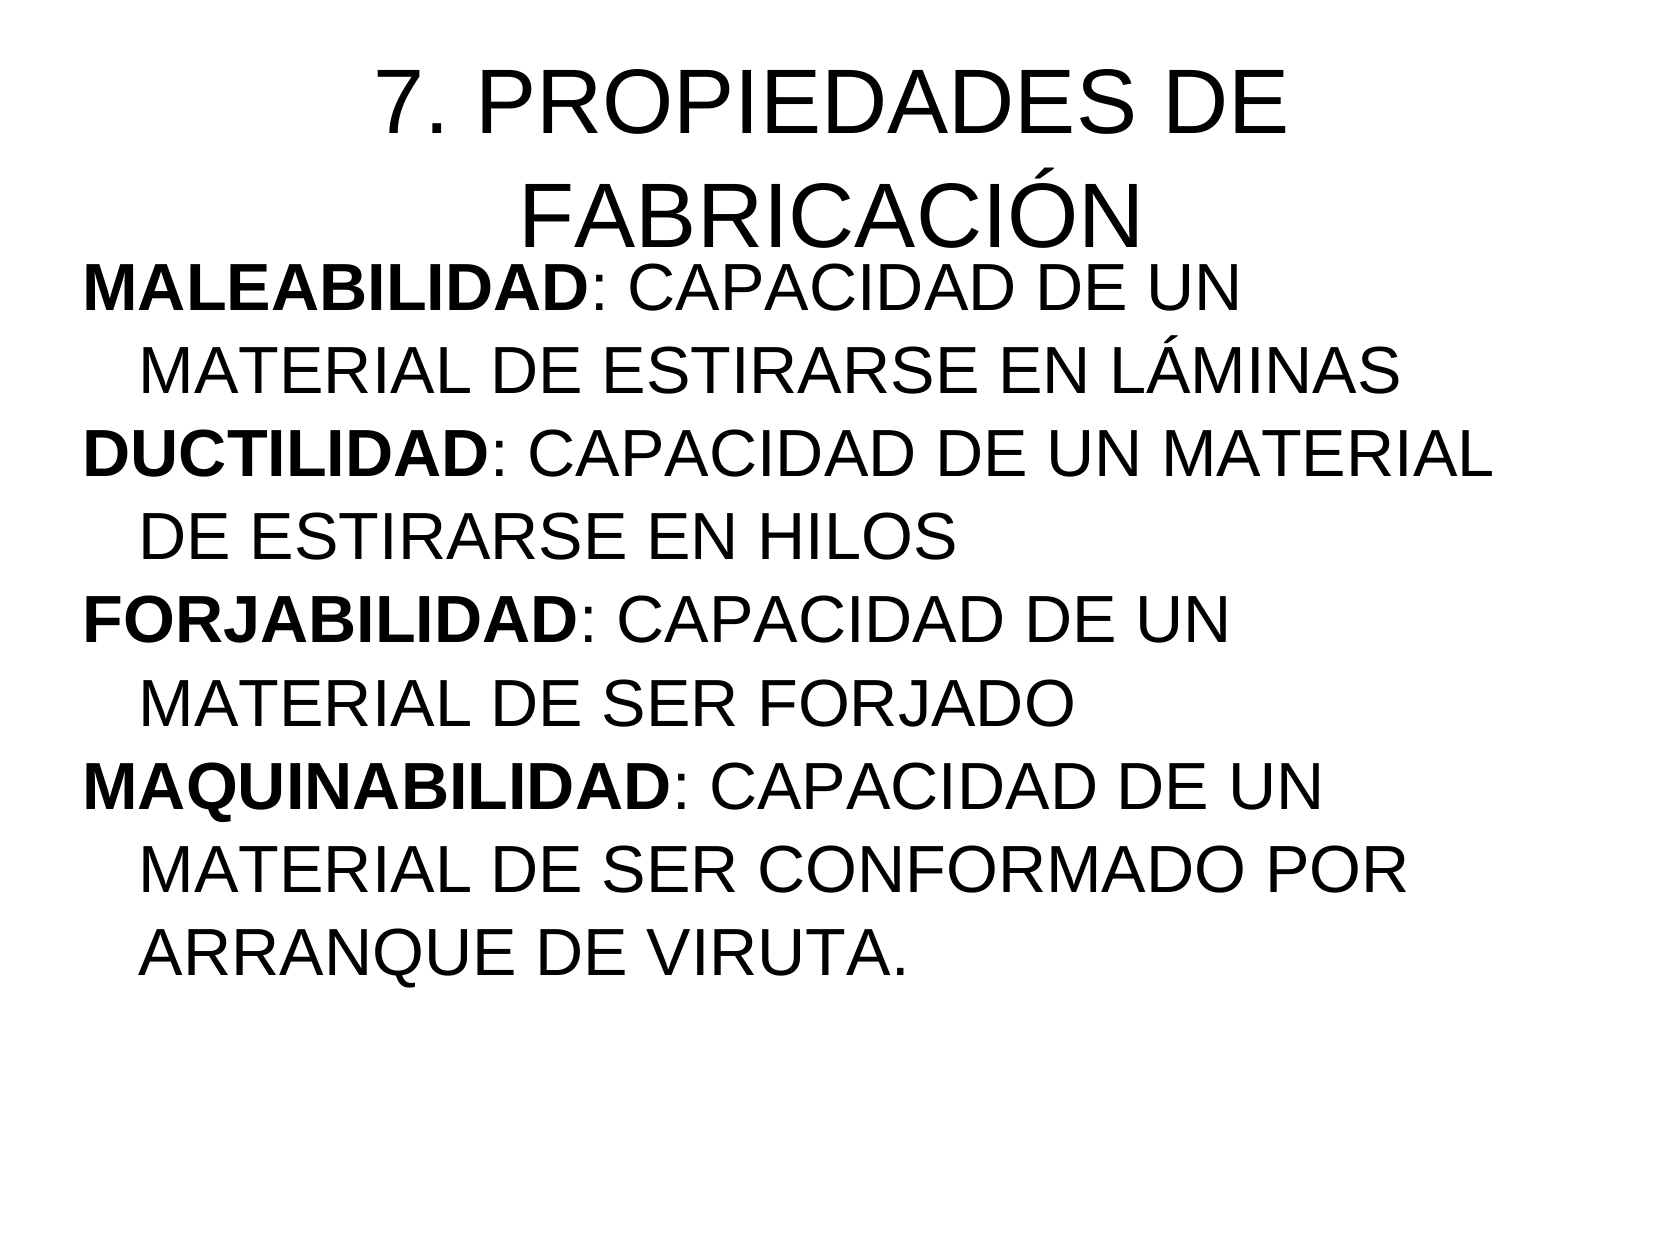

7. PROPIEDADES DE FABRICACIÓN
# MALEABILIDAD: CAPACIDAD DE UN MATERIAL DE ESTIRARSE EN LÁMINAS
DUCTILIDAD: CAPACIDAD DE UN MATERIAL DE ESTIRARSE EN HILOS
FORJABILIDAD: CAPACIDAD DE UN MATERIAL DE SER FORJADO
MAQUINABILIDAD: CAPACIDAD DE UN MATERIAL DE SER CONFORMADO POR ARRANQUE DE VIRUTA.